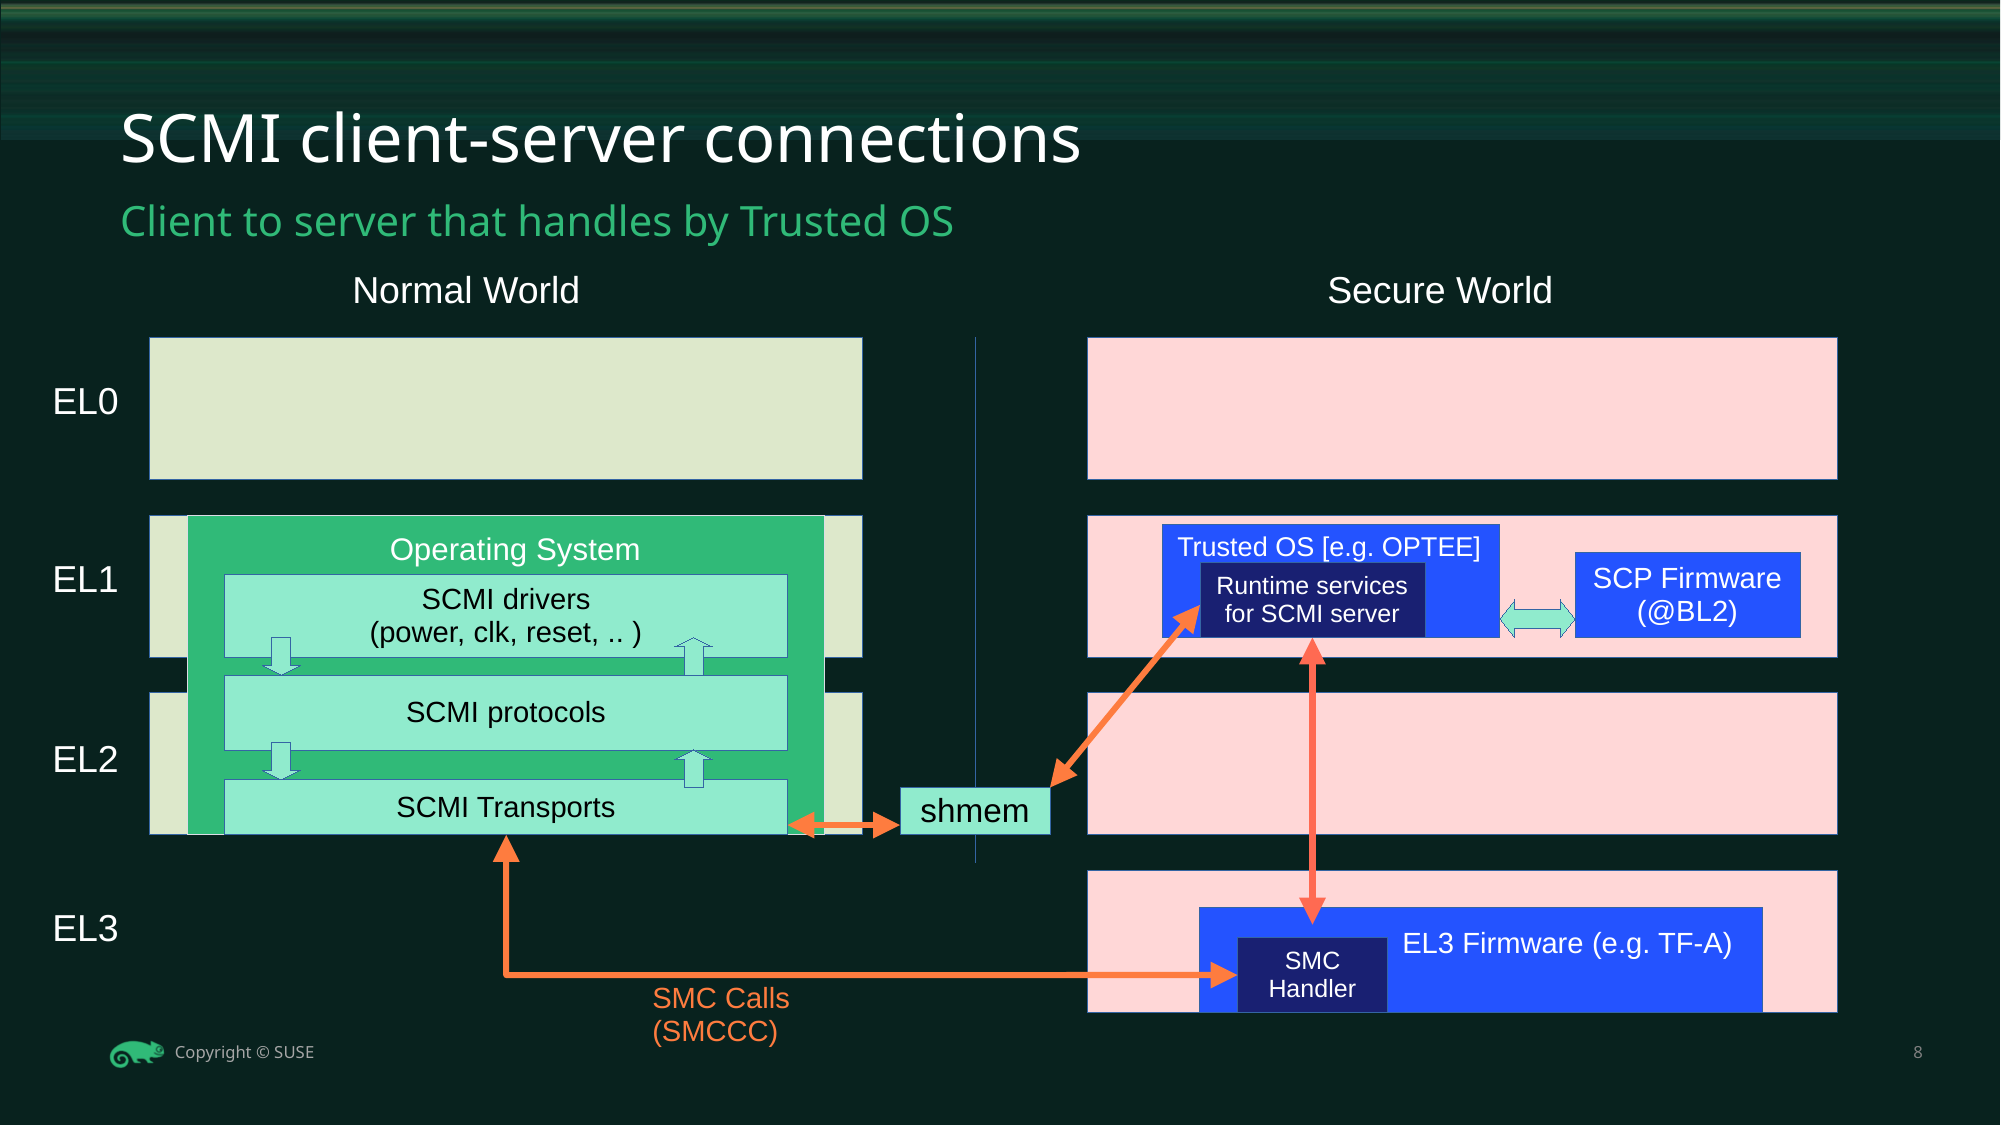

SCMI client-server connections
# Client to server that handles by Trusted OS
Normal World
Secure World
EL0
Operating System
Trusted OS [e.g. OPTEE]
EL1
SCP Firmware
(@BL2)
Runtime services for SCMI server
SCMI drivers
(power, clk, reset, .. )
SCMI protocols
EL2
SCMI Transports
shmem
EL3
EL3 Firmware (e.g. TF-A)
SMC
Handler
SMC Calls
(SMCCC)
8